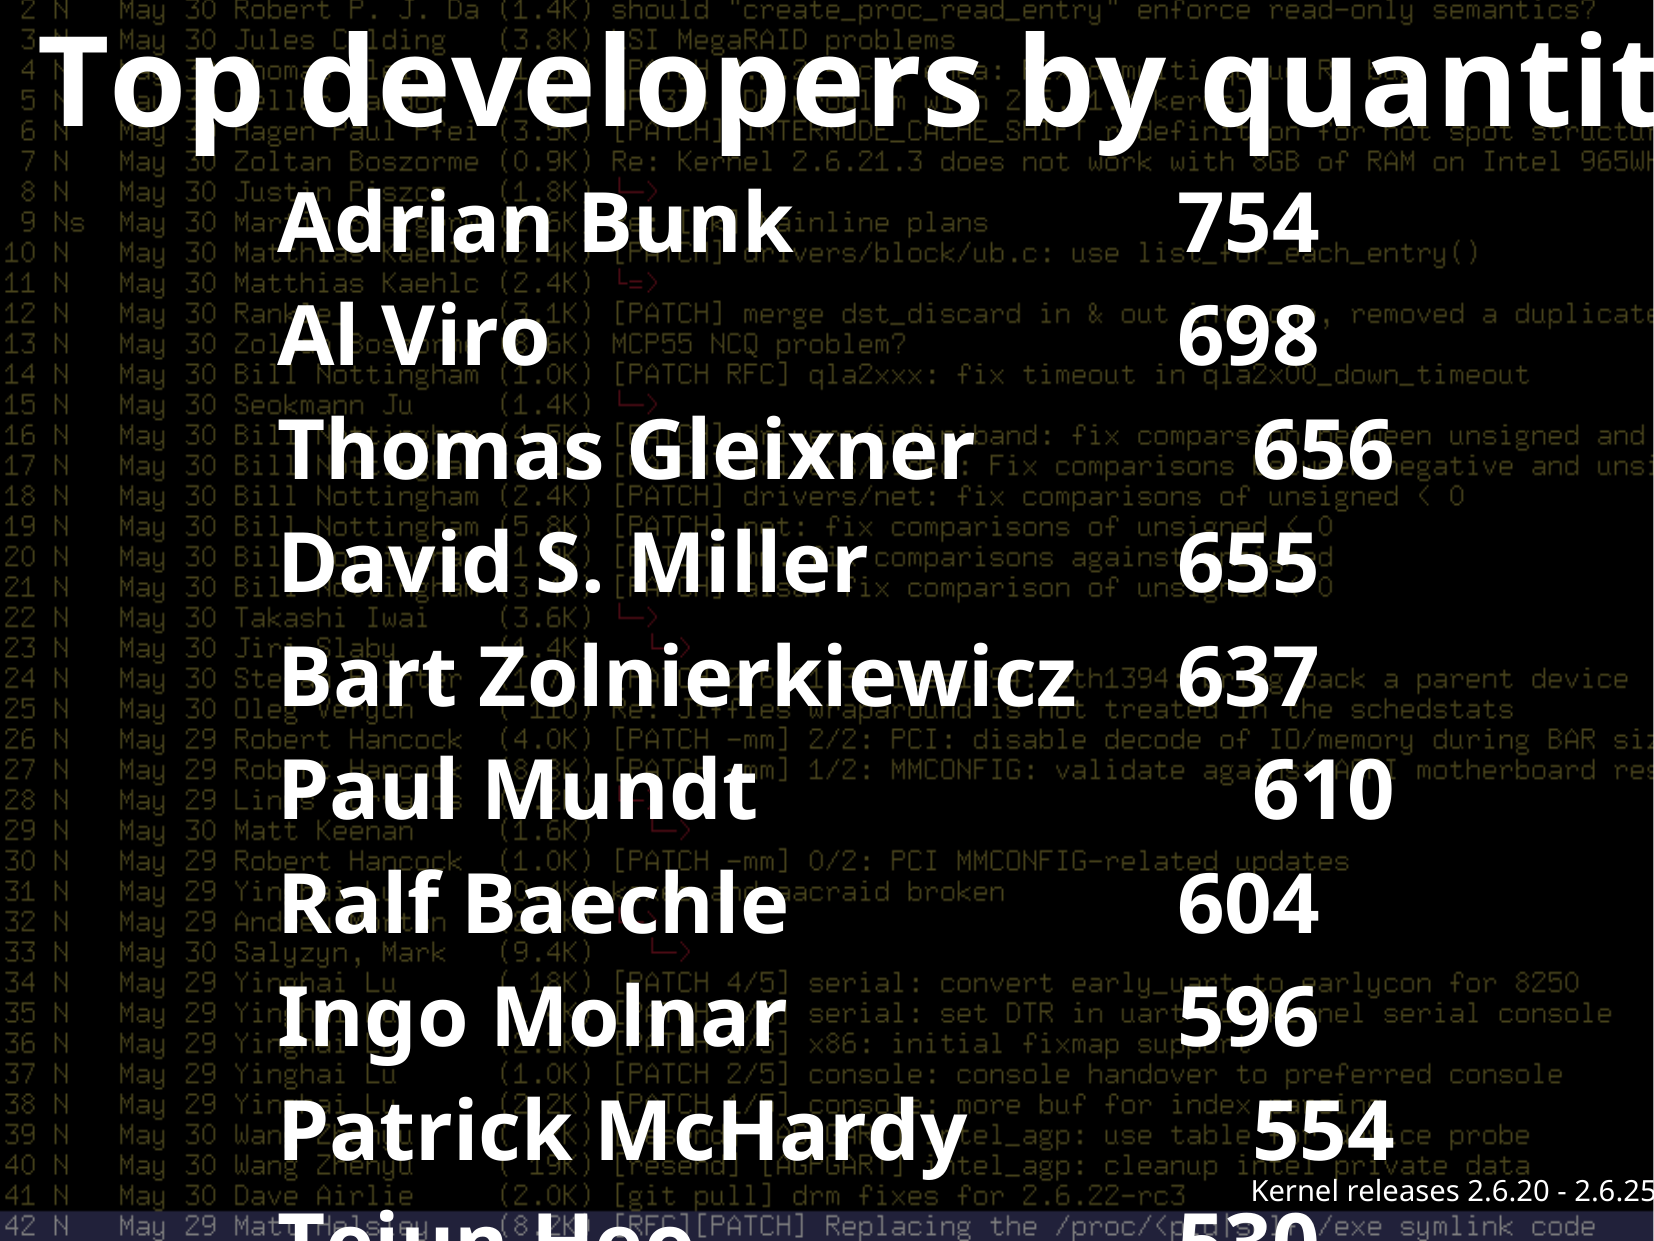

Top developers by quantity
Adrian Bunk						754
Al Viro									698
Thomas Gleixner				656
David S. Miller					655
Bart Zolnierkiewicz		637
Paul Mundt							610
Ralf Baechle						604
Ingo Molnar						596
Patrick McHardy				554
Tejun Heo							530
Kernel releases 2.6.20 - 2.6.25